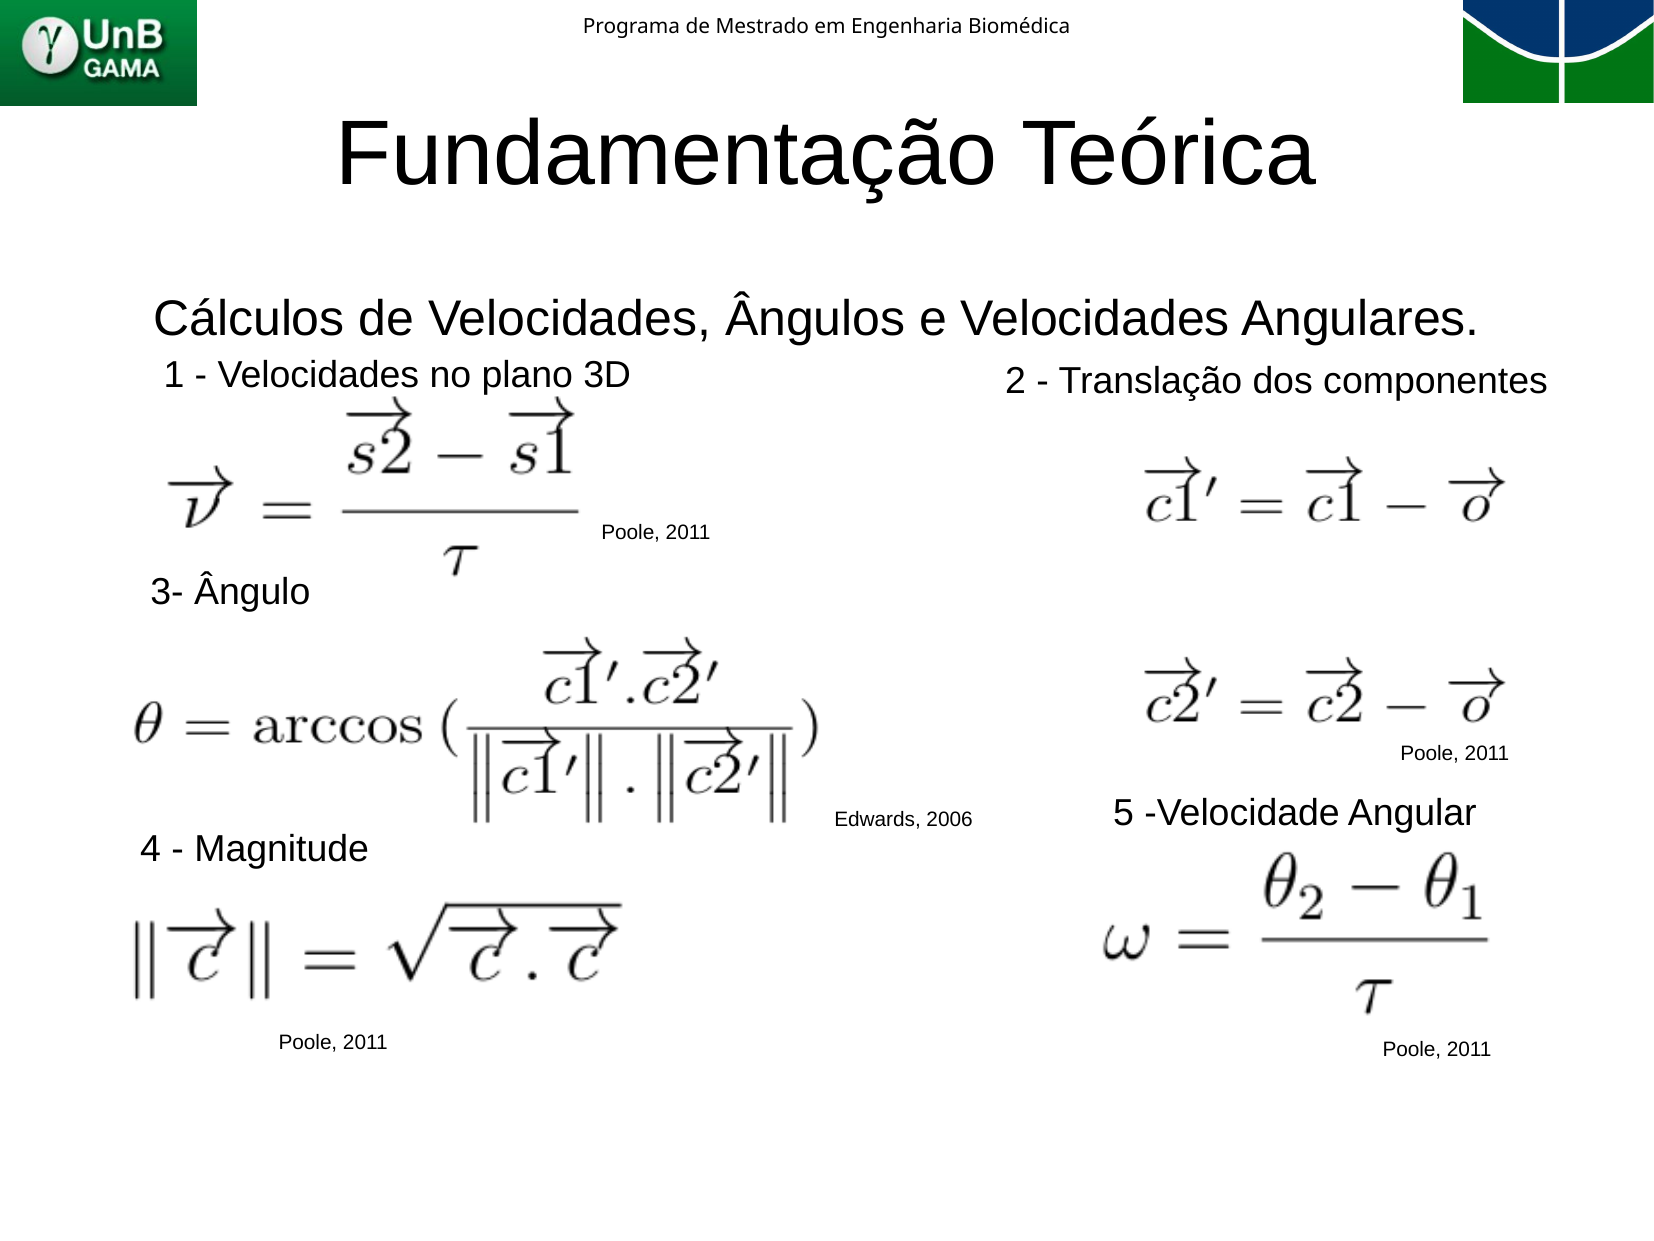

# Fundamentação Teórica
Cálculos de Velocidades, Ângulos e Velocidades Angulares.
1 - Velocidades no plano 3D
2 - Translação dos componentes
Poole, 2011
3- Ângulo
Poole, 2011
5 -Velocidade Angular
Edwards, 2006
4 - Magnitude
Poole, 2011
Poole, 2011